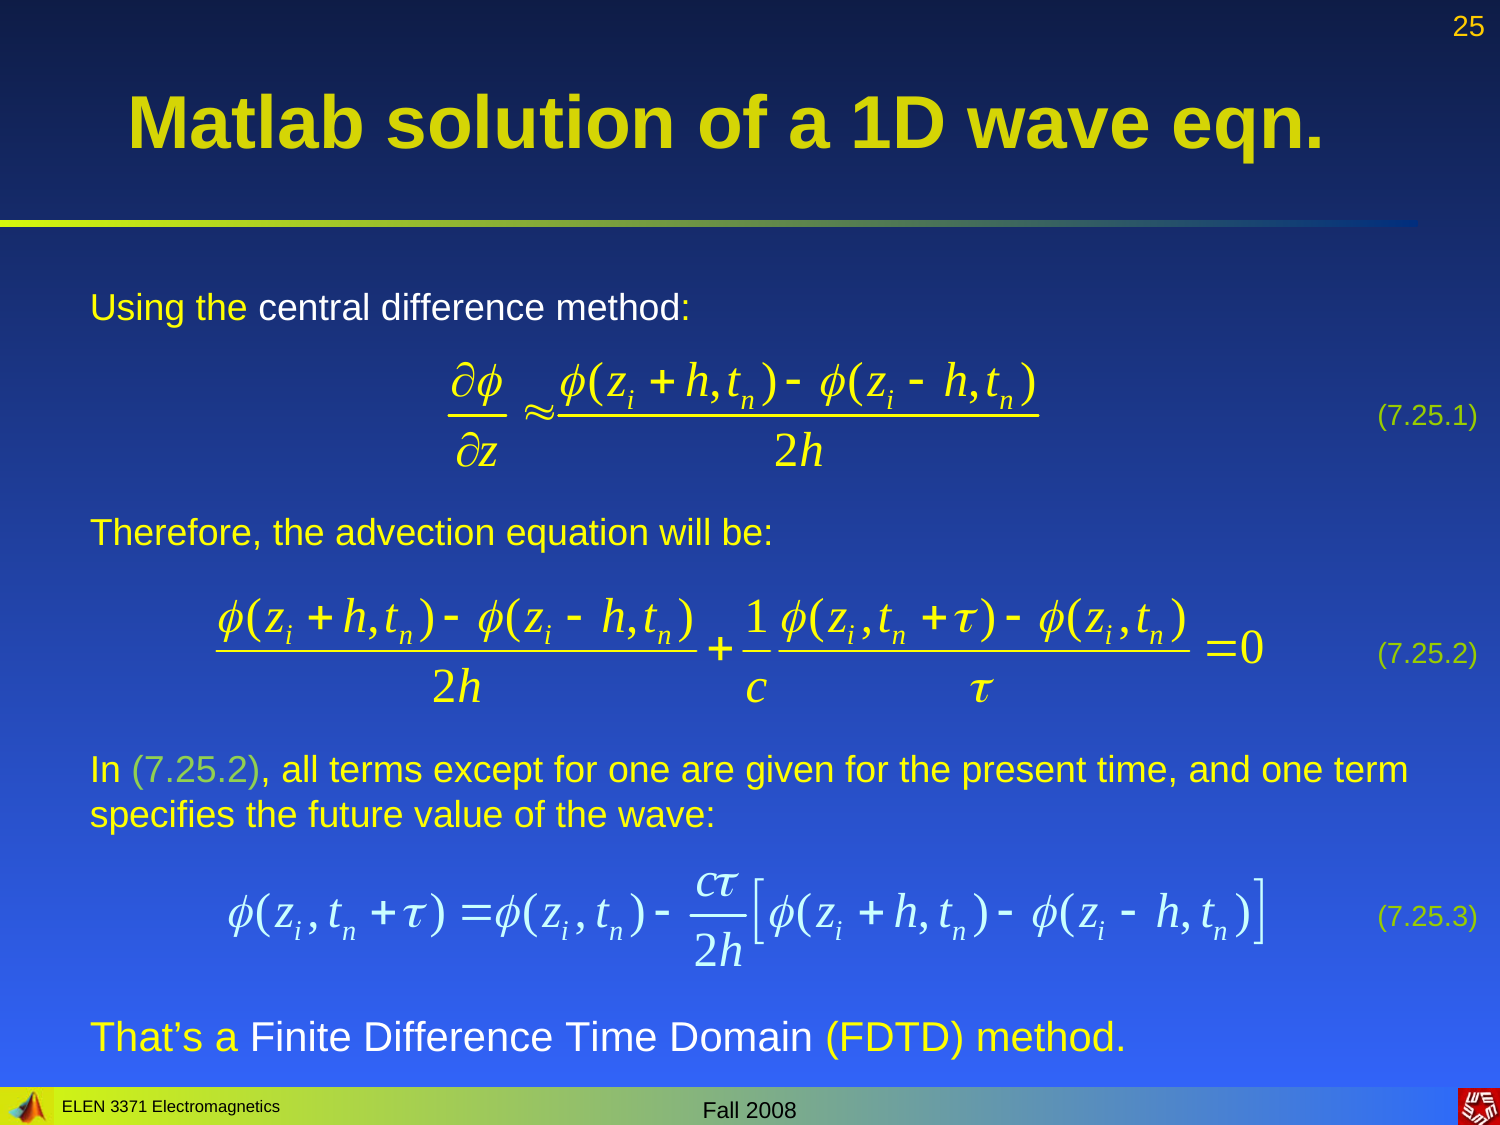

# Matlab solution of a 1D wave eqn.
Using the central difference method:
(7.25.1)
Therefore, the advection equation will be:
(7.25.2)
In (7.25.2), all terms except for one are given for the present time, and one term specifies the future value of the wave:
(7.25.3)
That’s a Finite Difference Time Domain (FDTD) method.